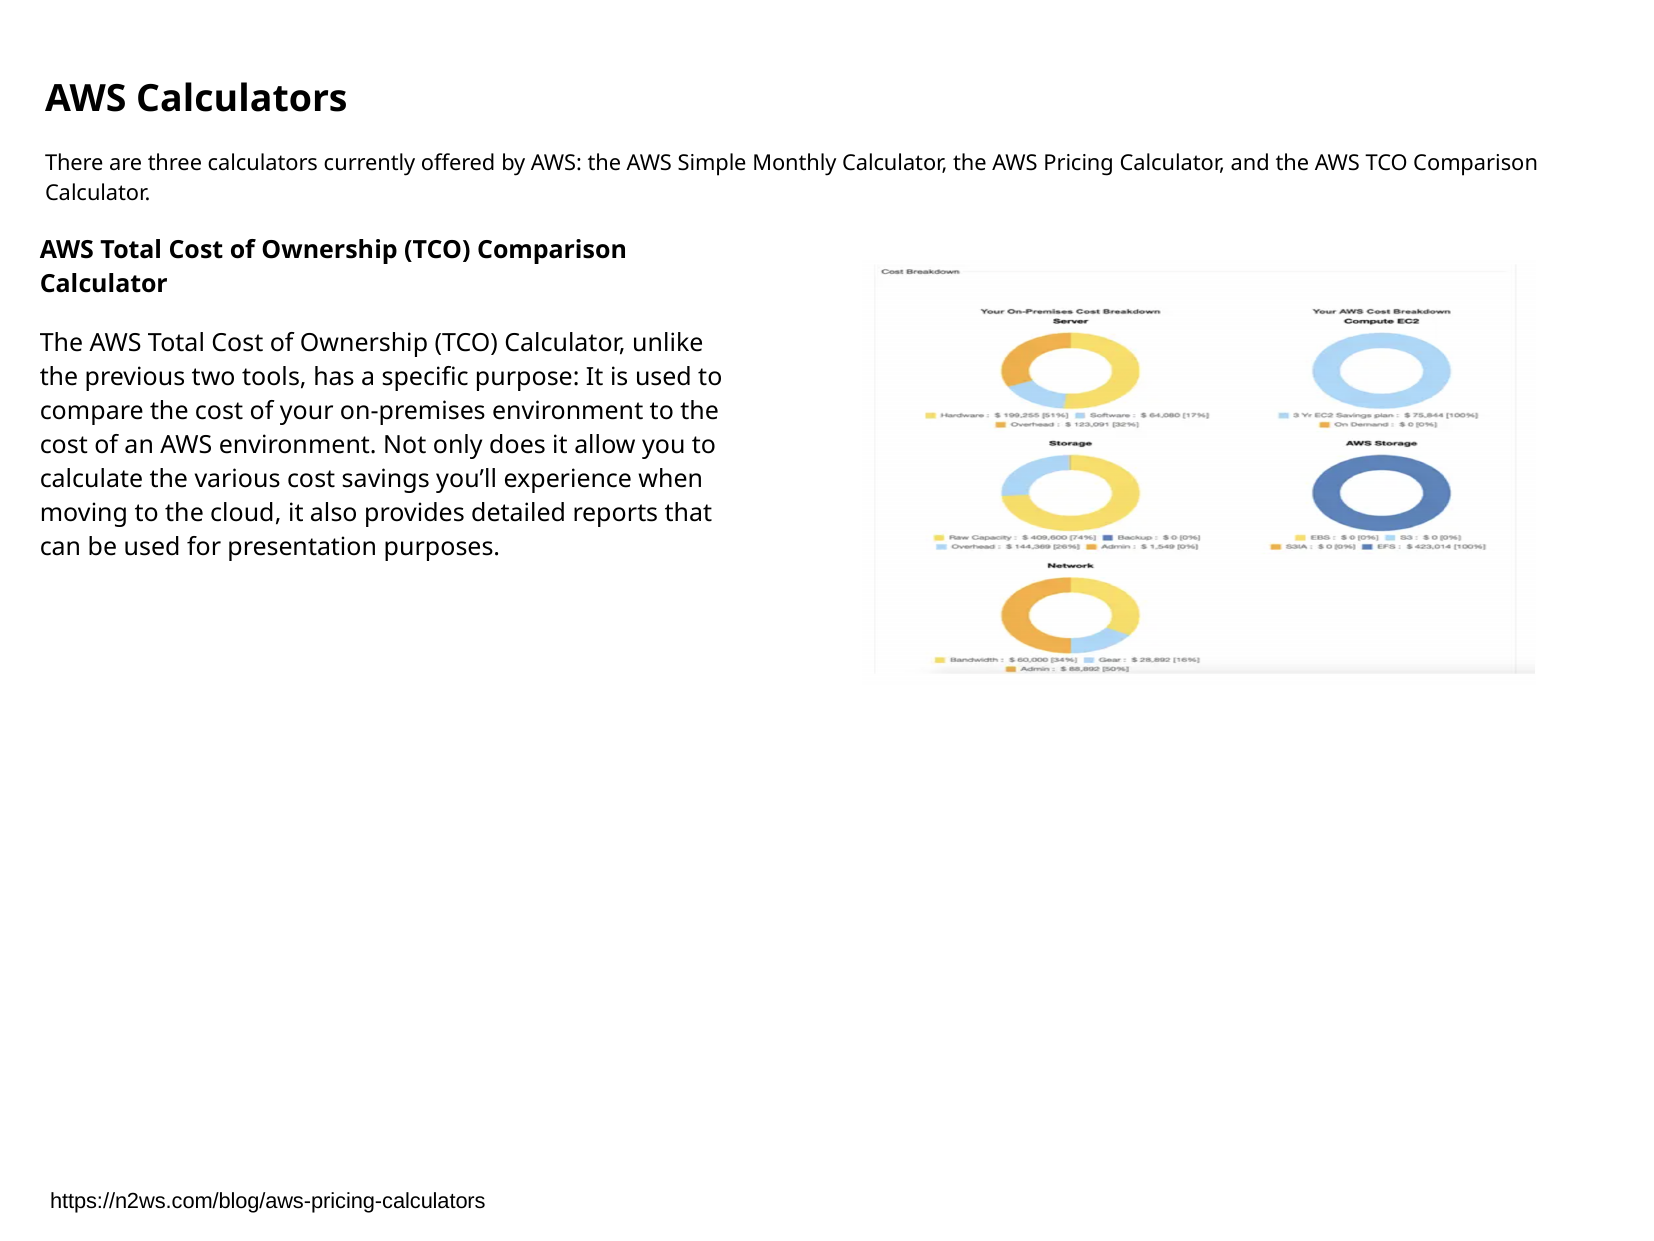

AWS Calculators
There are three calculators currently offered by AWS: the AWS Simple Monthly Calculator, the AWS Pricing Calculator, and the AWS TCO Comparison Calculator.
AWS Total Cost of Ownership (TCO) Comparison Calculator
The AWS Total Cost of Ownership (TCO) Calculator, unlike the previous two tools, has a specific purpose: It is used to compare the cost of your on-premises environment to the cost of an AWS environment. Not only does it allow you to calculate the various cost savings you’ll experience when moving to the cloud, it also provides detailed reports that can be used for presentation purposes.
https://n2ws.com/blog/aws-pricing-calculators